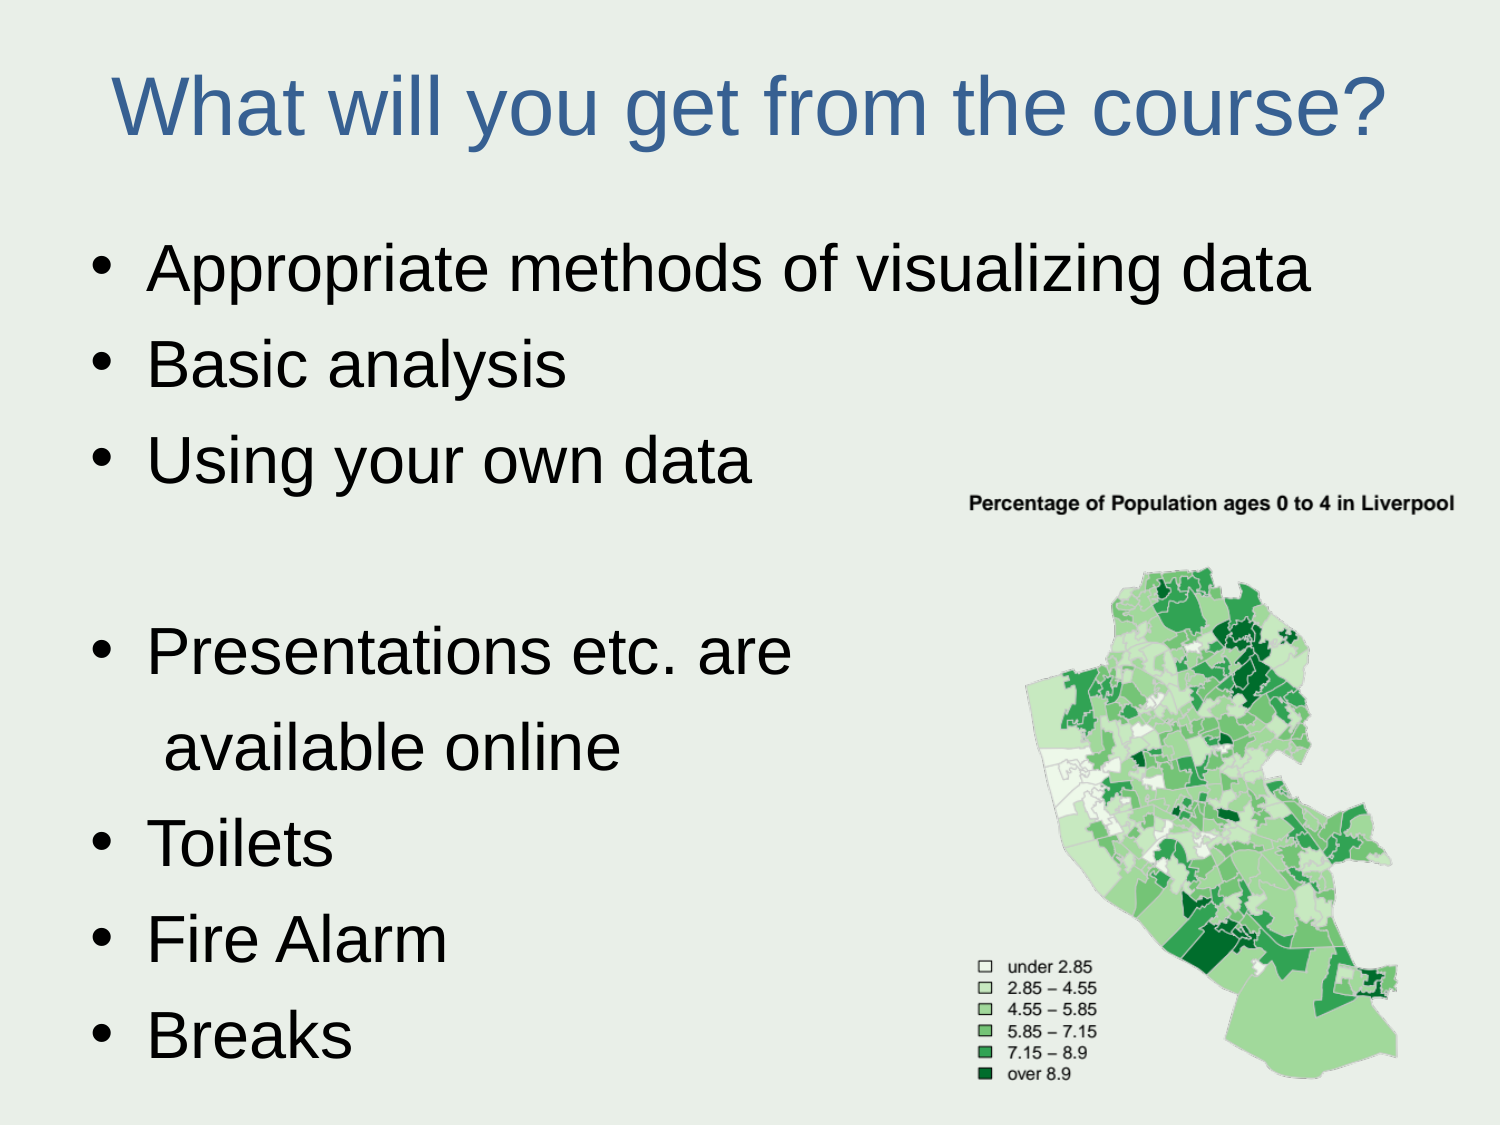

What will you get from the course?
Appropriate methods of visualizing data
Basic analysis
Using your own data
Presentations etc. are
	available online
Toilets
Fire Alarm
Breaks